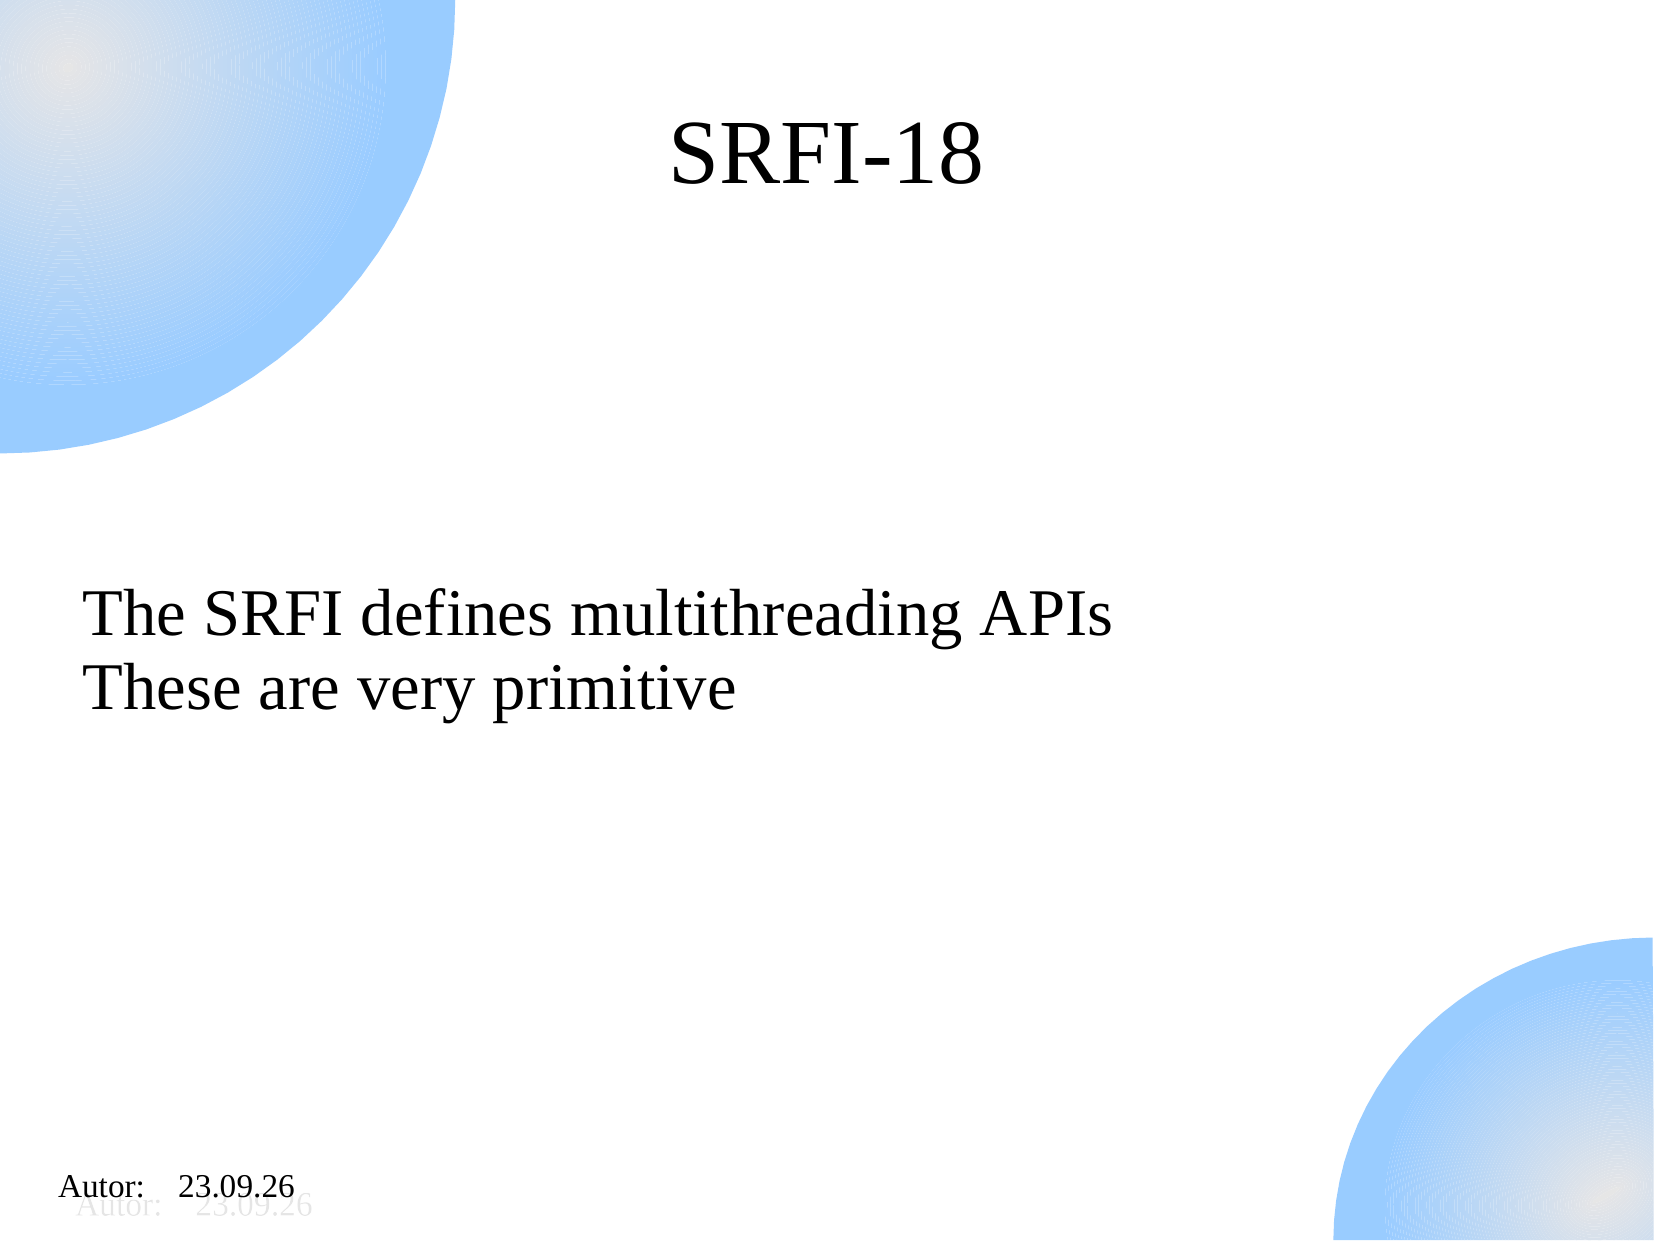

# SRFI-18
The SRFI defines multithreading APIs
These are very primitive